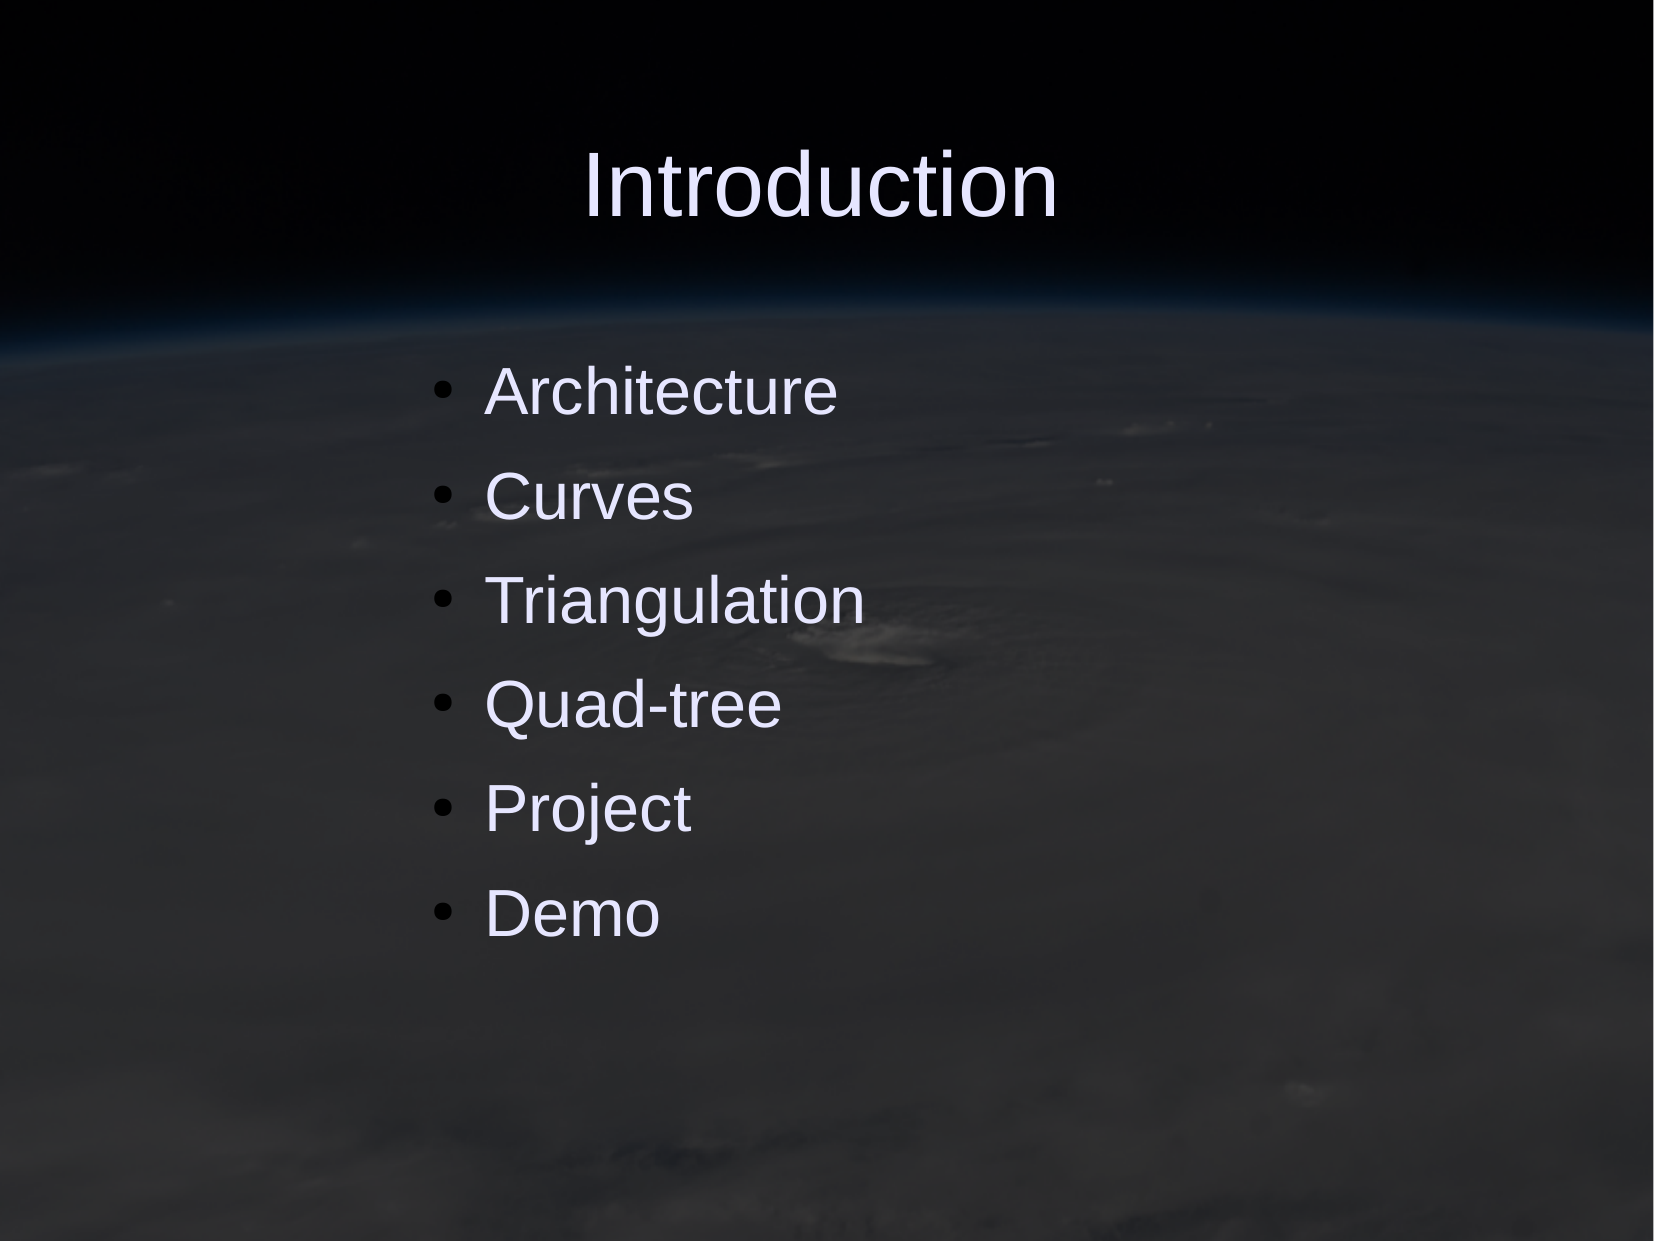

# Introduction
Architecture
Curves
Triangulation
Quad-tree
Project
Demo